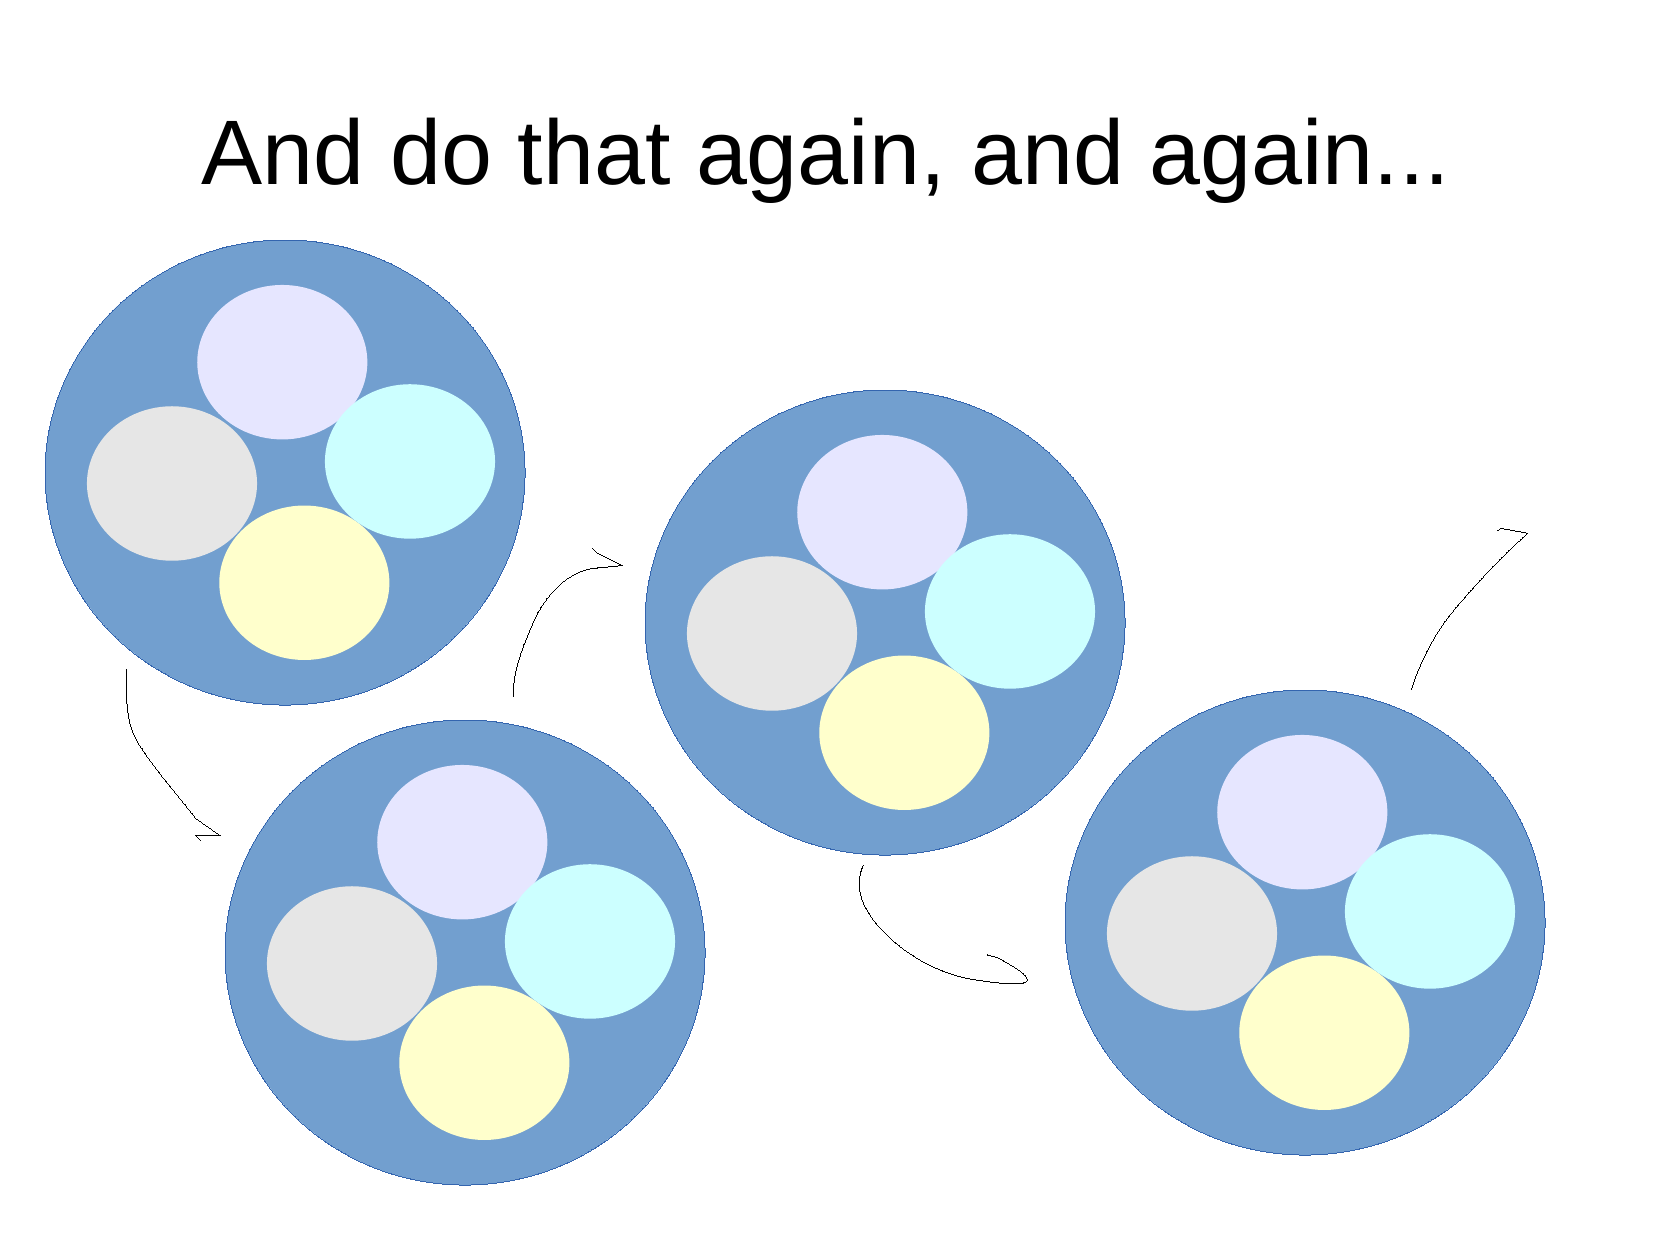

# And do that again, and again...